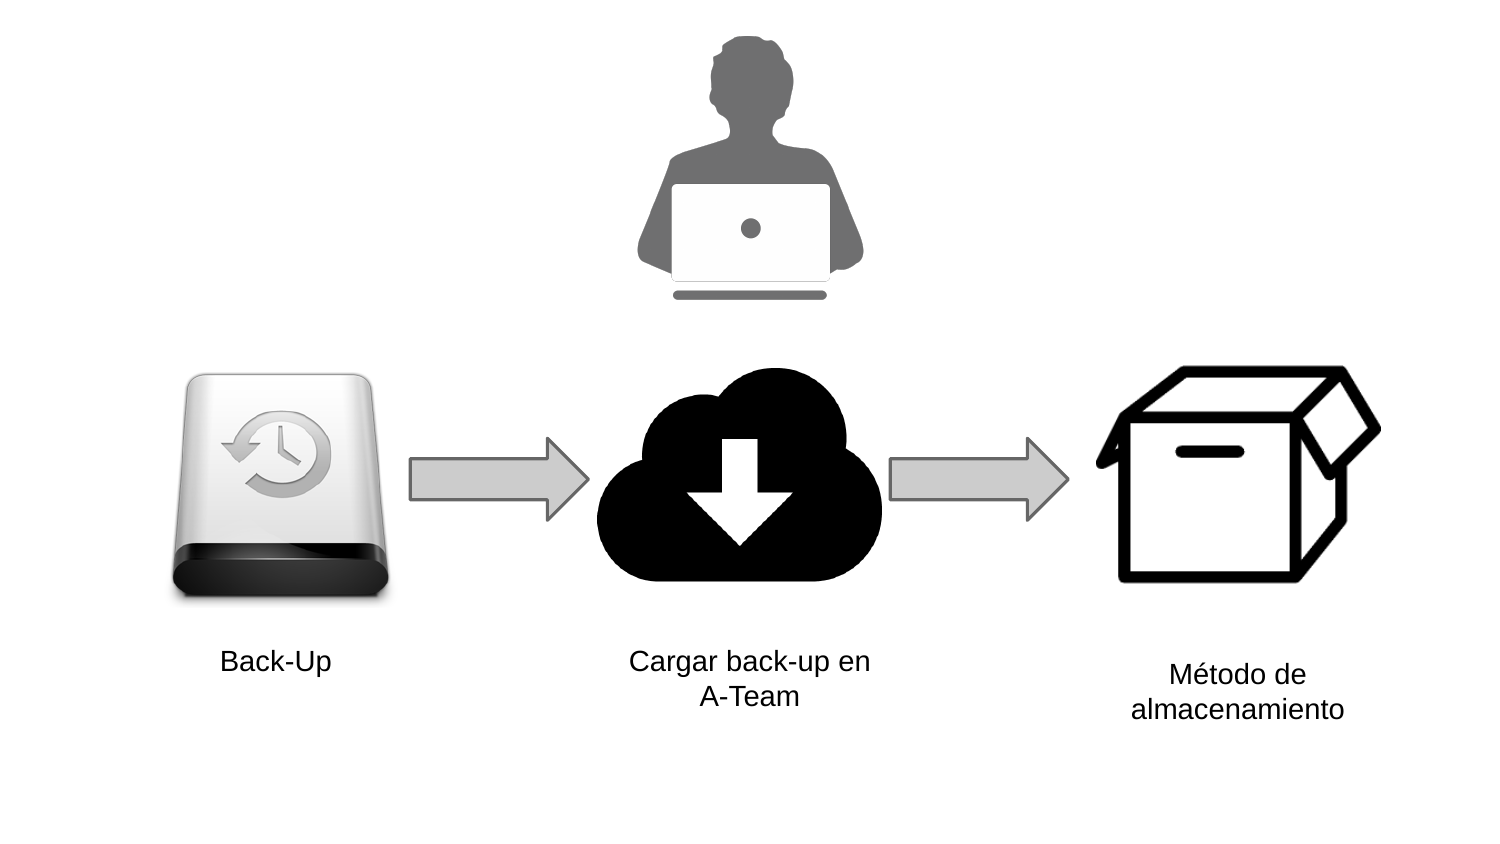

Back-Up
Cargar back-up en
A-Team
Método de almacenamiento